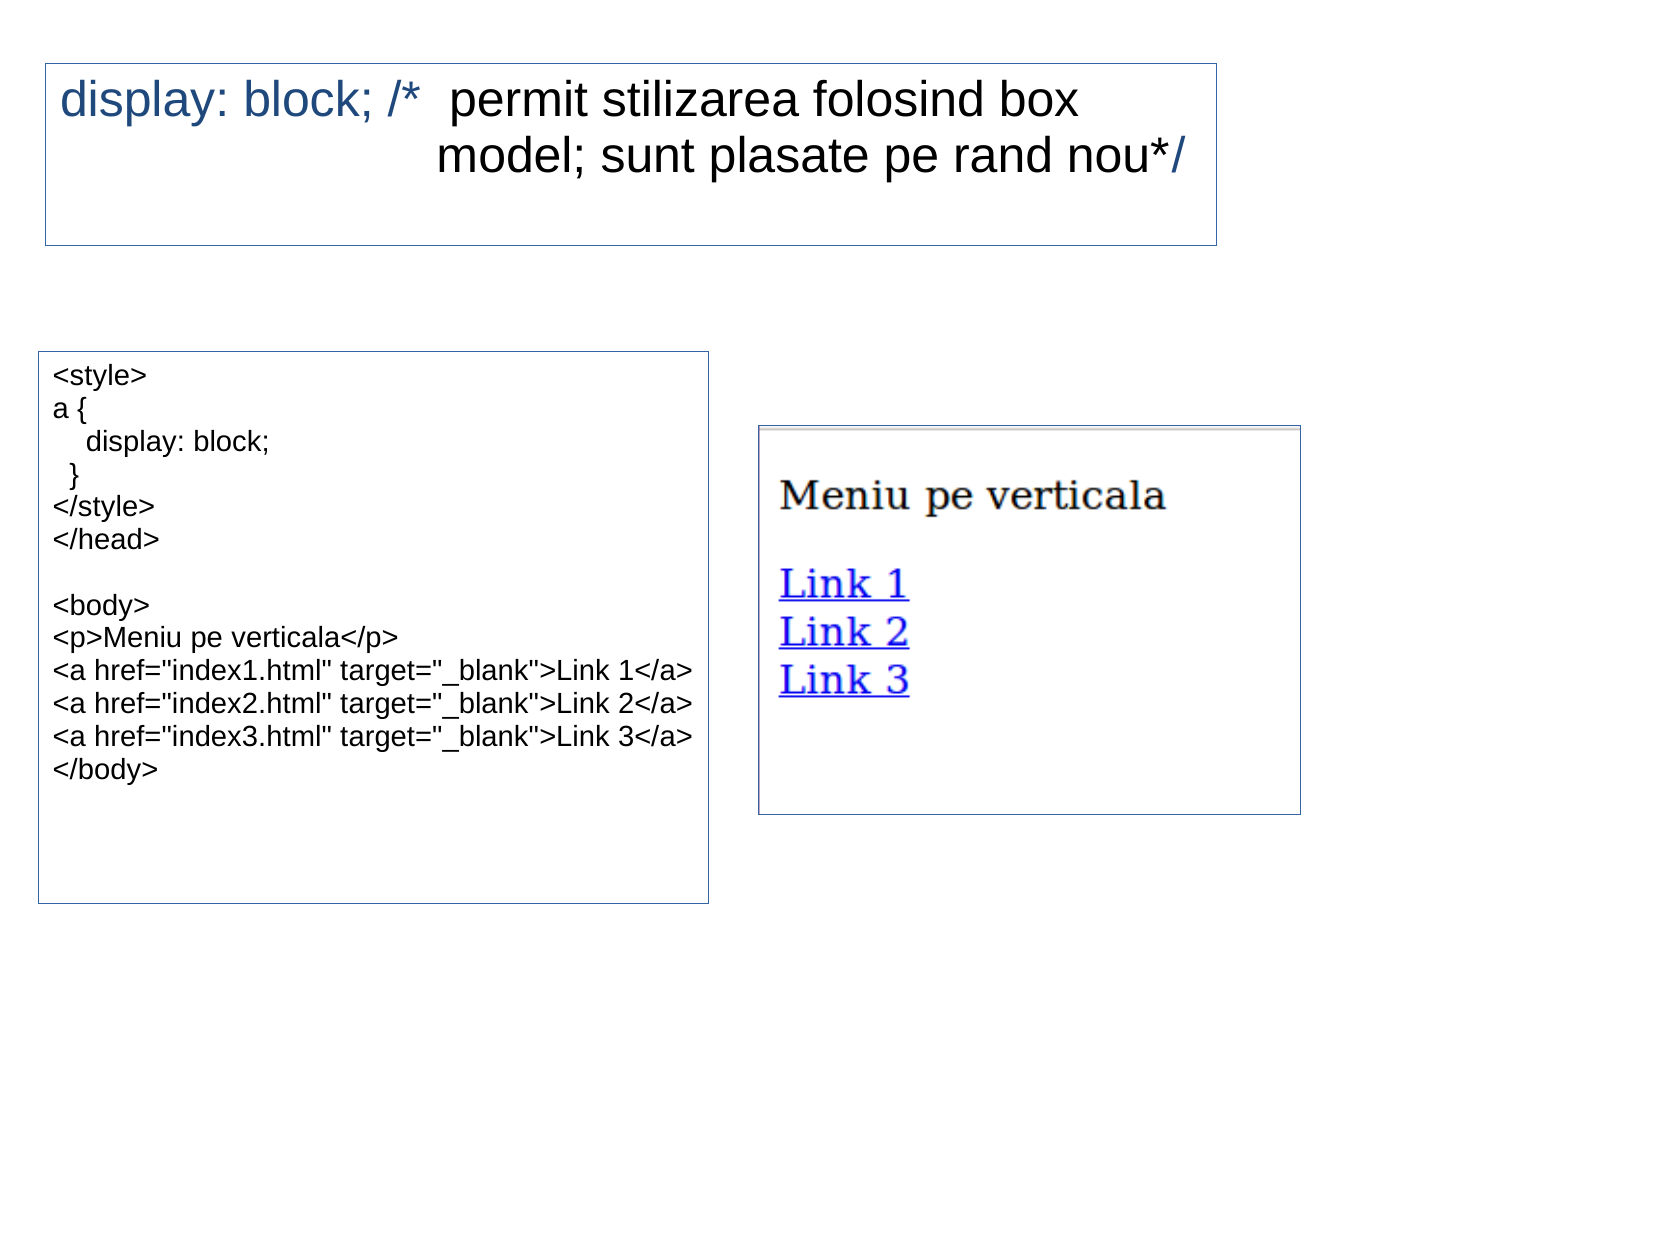

display: block; /* permit stilizarea folosind box model; sunt plasate pe rand nou*/
<style>
a {
 display: block;
 }
</style>
</head>
<body>
<p>Meniu pe verticala</p>
<a href="index1.html" target="_blank">Link 1</a>
<a href="index2.html" target="_blank">Link 2</a>
<a href="index3.html" target="_blank">Link 3</a>
</body>